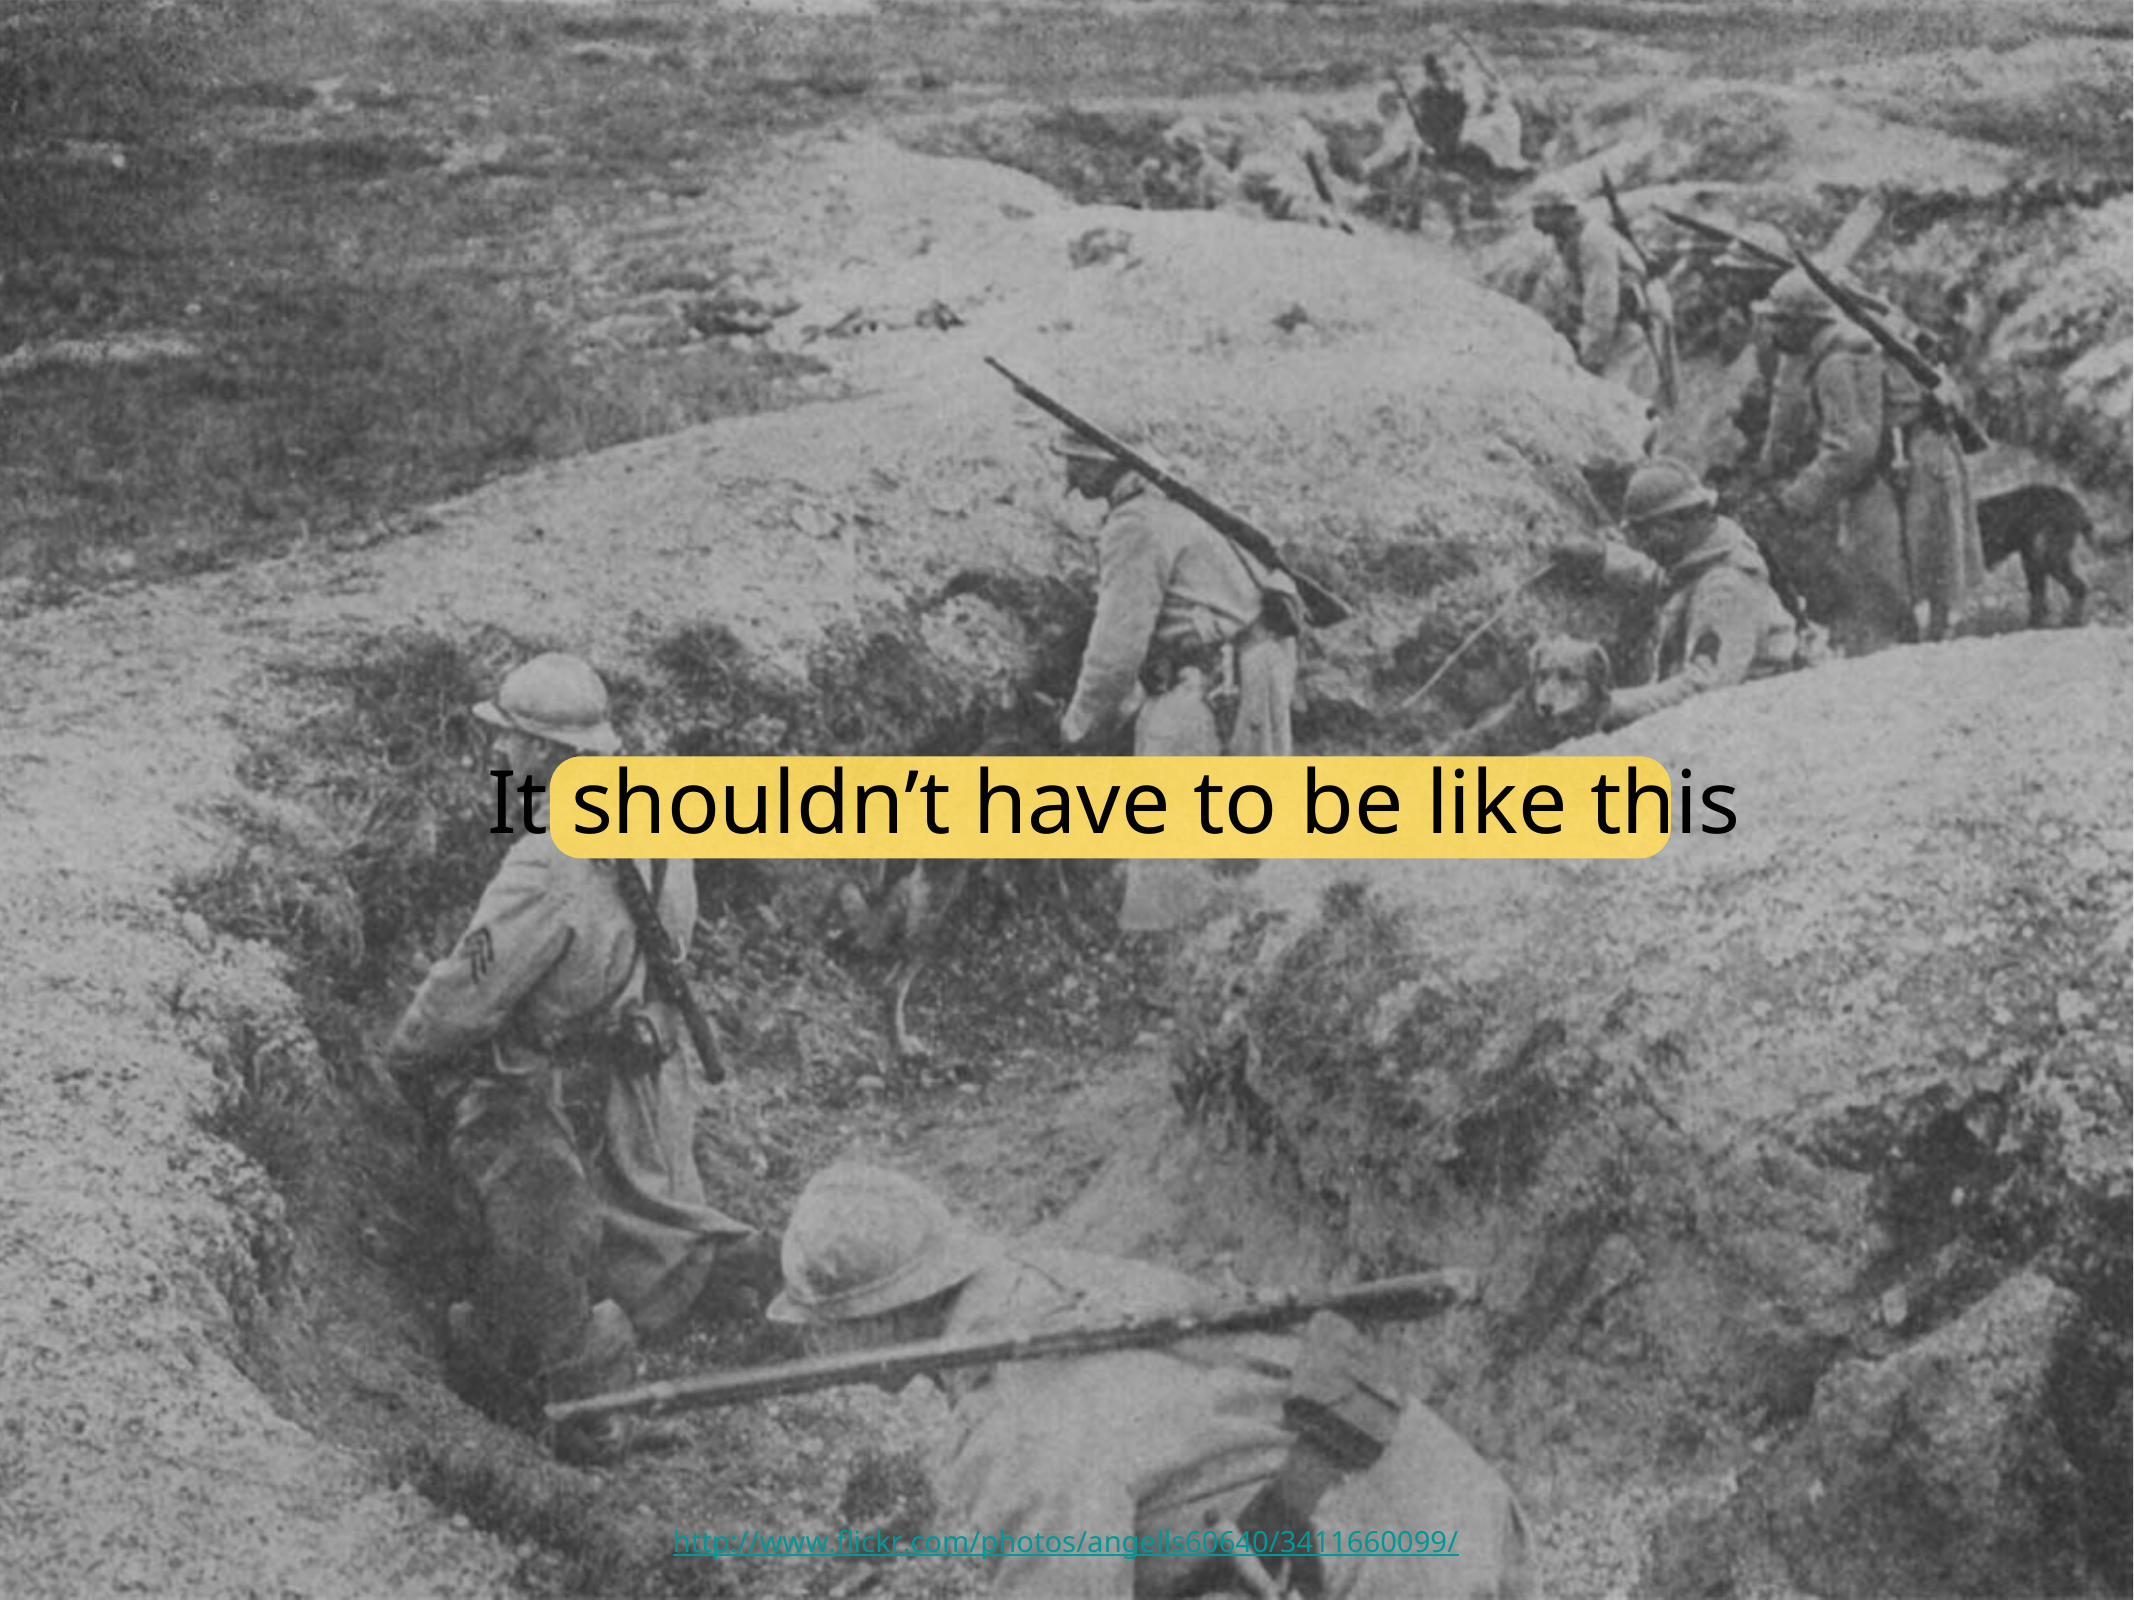

It shouldn’t have to be like this
http://www.flickr.com/photos/angells60640/3411660099/